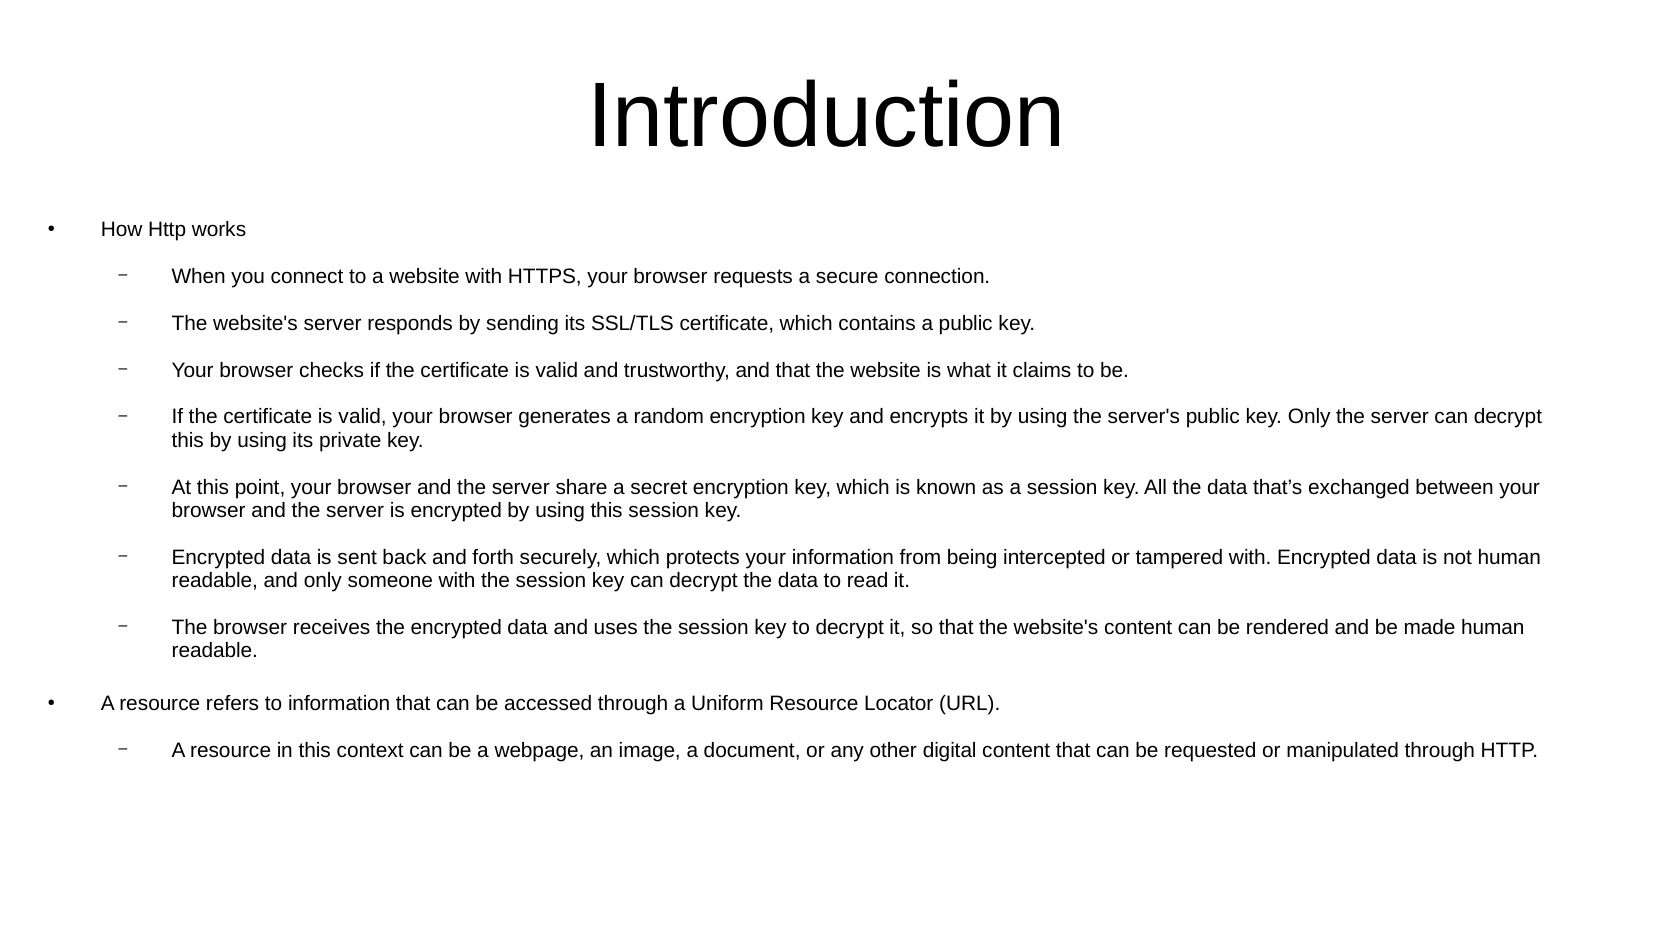

# Introduction
How Http works
When you connect to a website with HTTPS, your browser requests a secure connection.
The website's server responds by sending its SSL/TLS certificate, which contains a public key.
Your browser checks if the certificate is valid and trustworthy, and that the website is what it claims to be.
If the certificate is valid, your browser generates a random encryption key and encrypts it by using the server's public key. Only the server can decrypt this by using its private key.
At this point, your browser and the server share a secret encryption key, which is known as a session key. All the data that’s exchanged between your browser and the server is encrypted by using this session key.
Encrypted data is sent back and forth securely, which protects your information from being intercepted or tampered with. Encrypted data is not human readable, and only someone with the session key can decrypt the data to read it.
The browser receives the encrypted data and uses the session key to decrypt it, so that the website's content can be rendered and be made human readable.
A resource refers to information that can be accessed through a Uniform Resource Locator (URL).
A resource in this context can be a webpage, an image, a document, or any other digital content that can be requested or manipulated through HTTP.